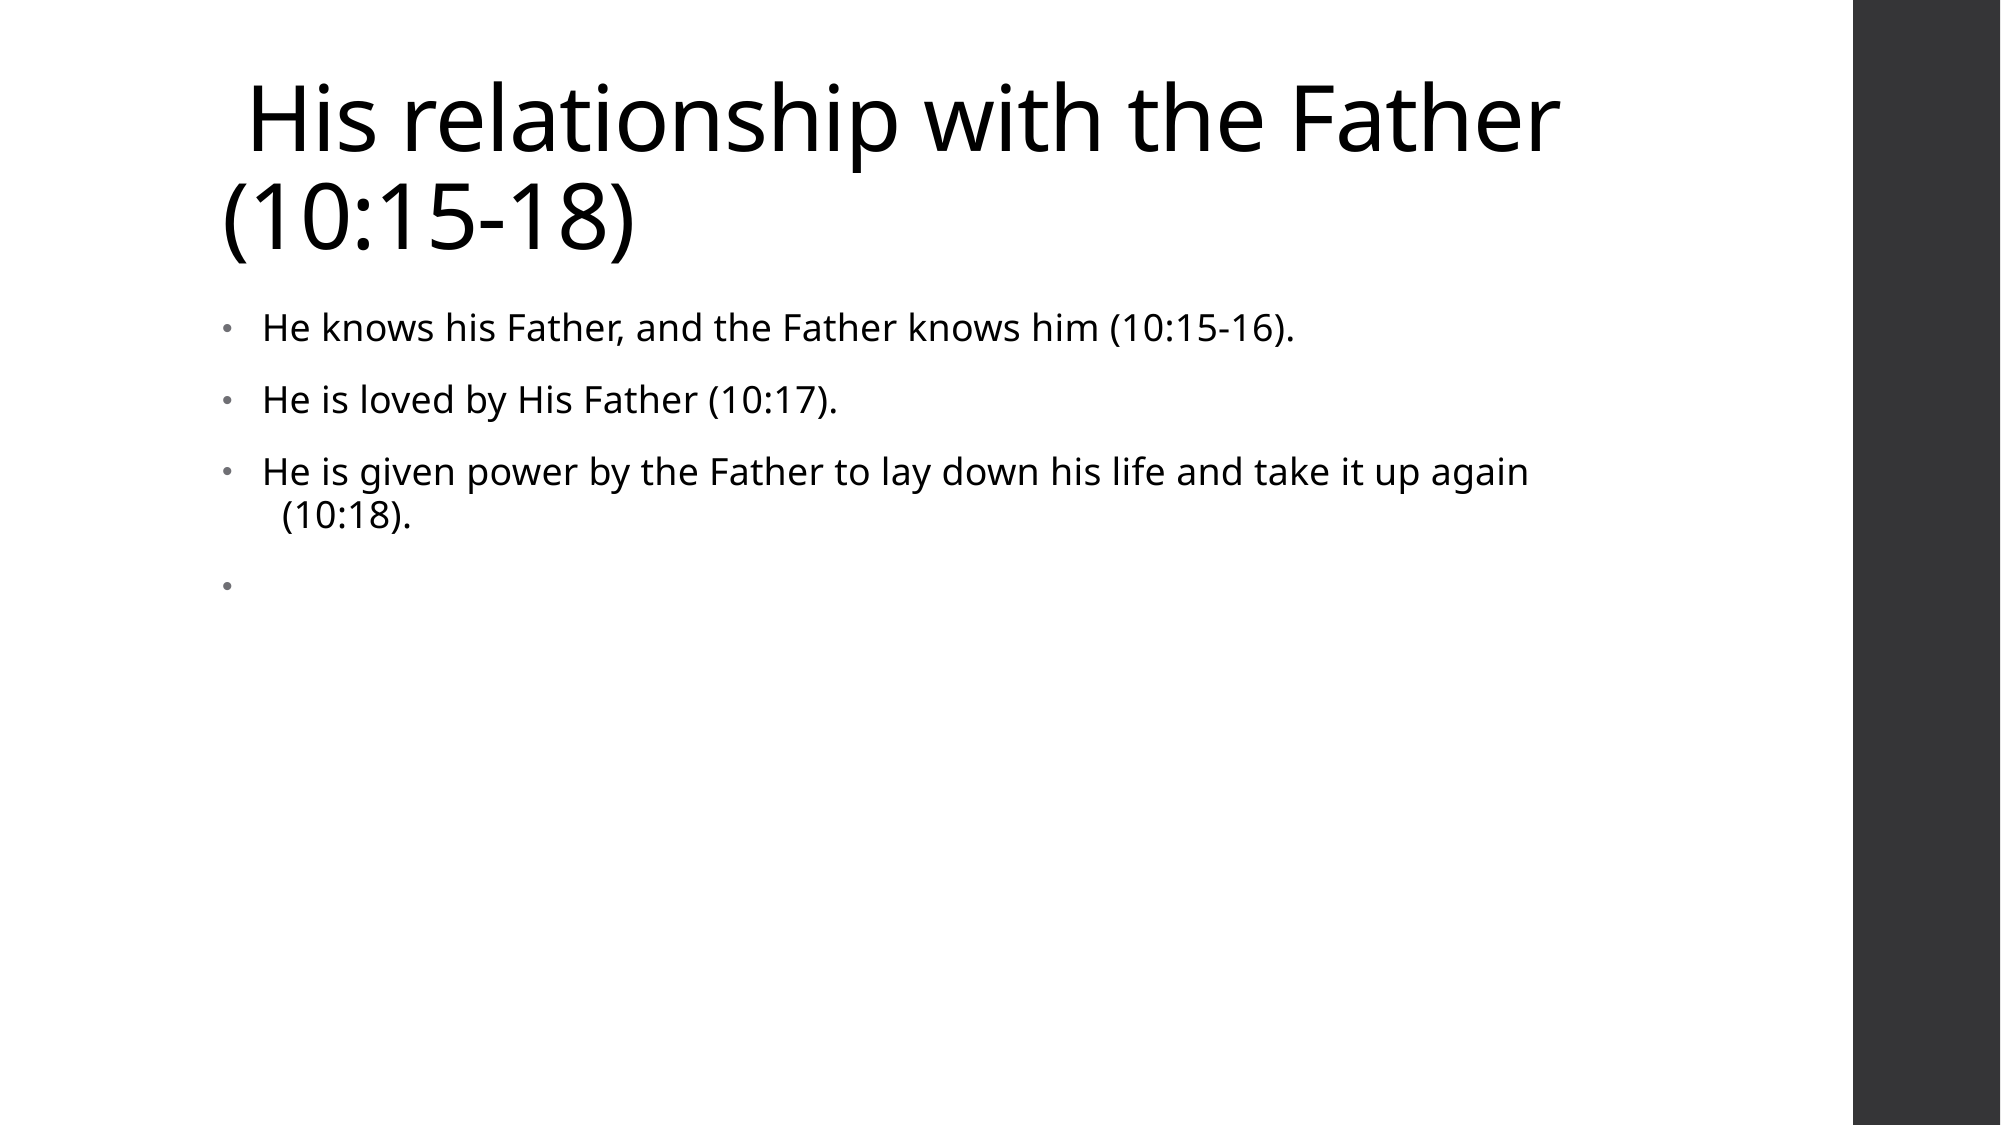

# His relationship with the Father (10:15-18)
 He knows his Father, and the Father knows him (10:15-16).
 He is loved by His Father (10:17).
 He is given power by the Father to lay down his life and take it up again (10:18).